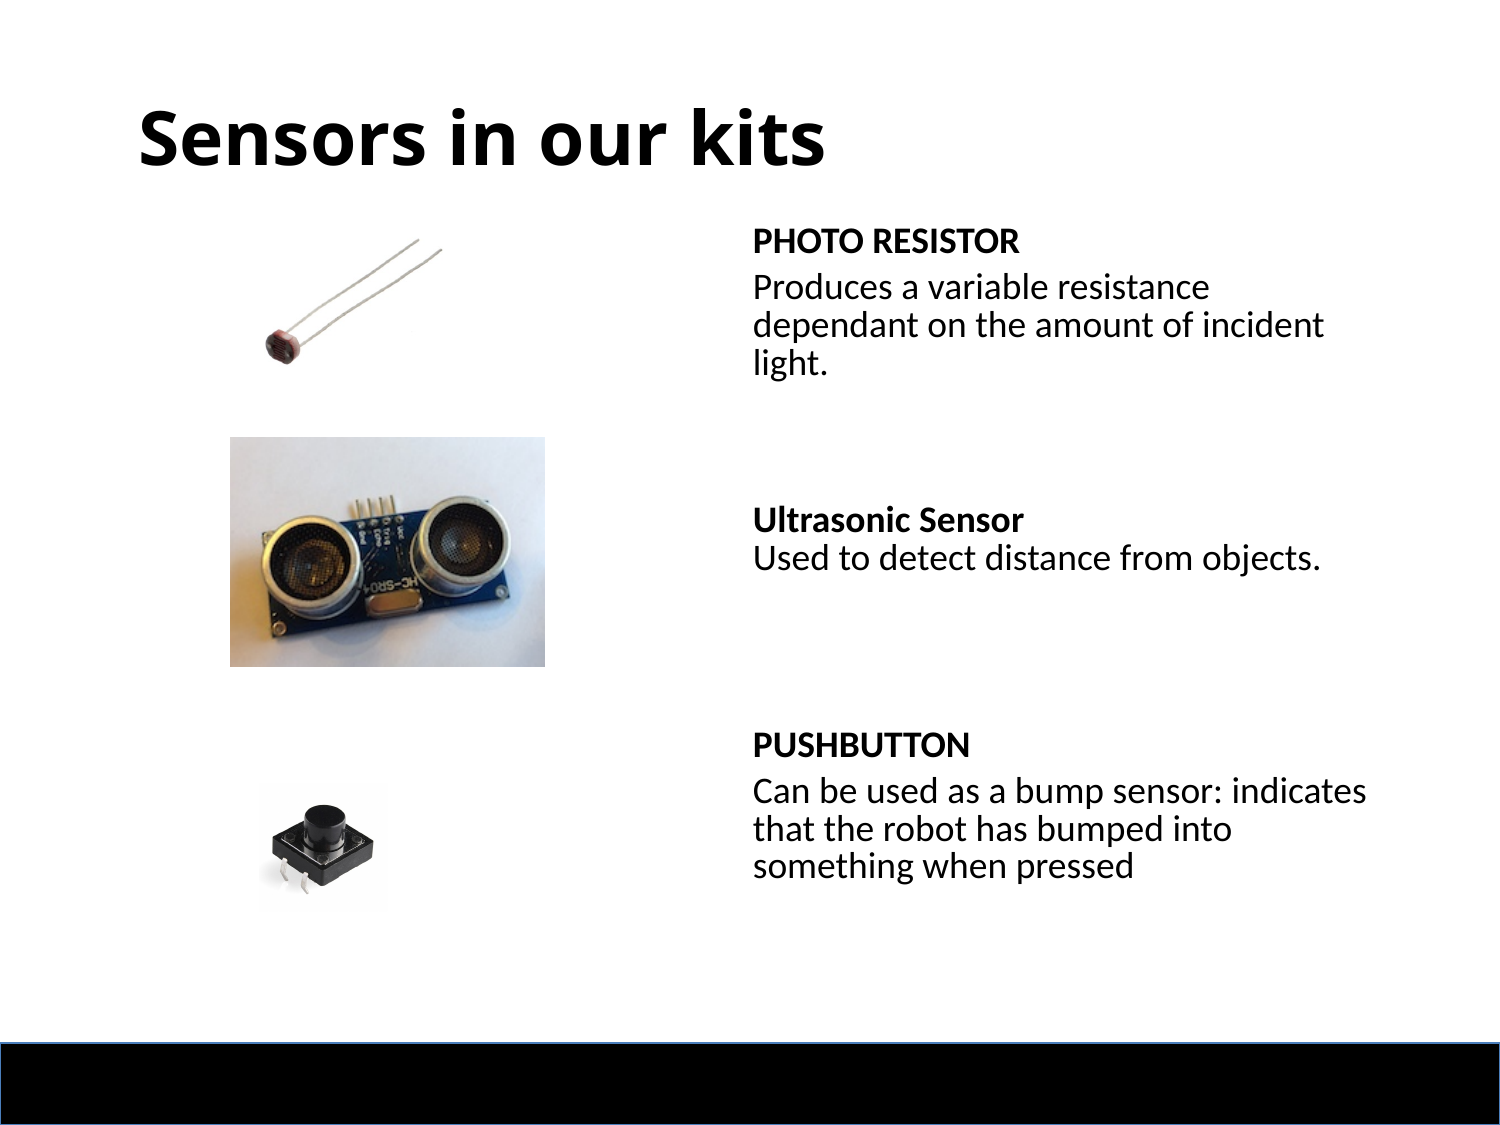

# Sensors in our kits
| | PHOTO RESISTOR Produces a variable resistance dependant on the amount of incident light. |
| --- | --- |
| | Ultrasonic Sensor Used to detect distance from objects. |
| | PUSHBUTTON Can be used as a bump sensor: indicates that the robot has bumped into something when pressed |